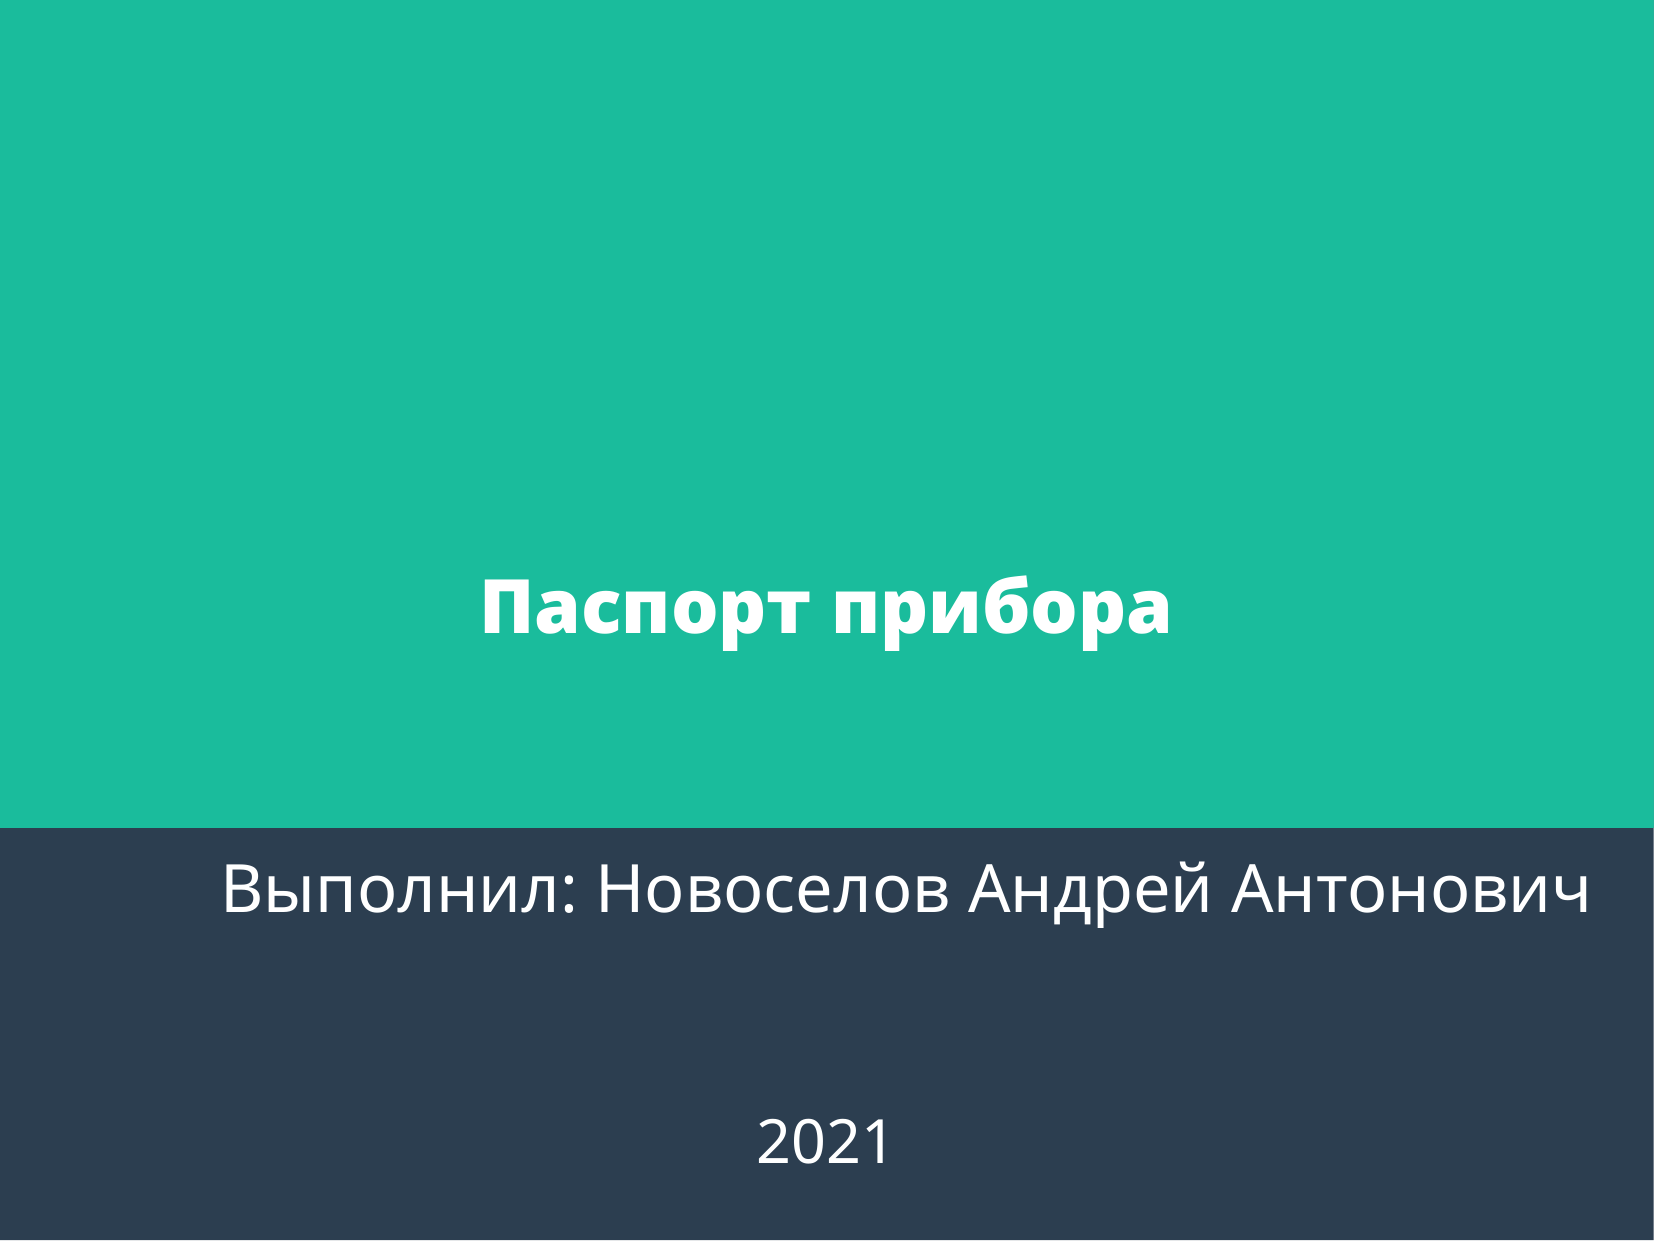

# Паспорт прибора
Выполнил: Новоселов Андрей Антонович
2021